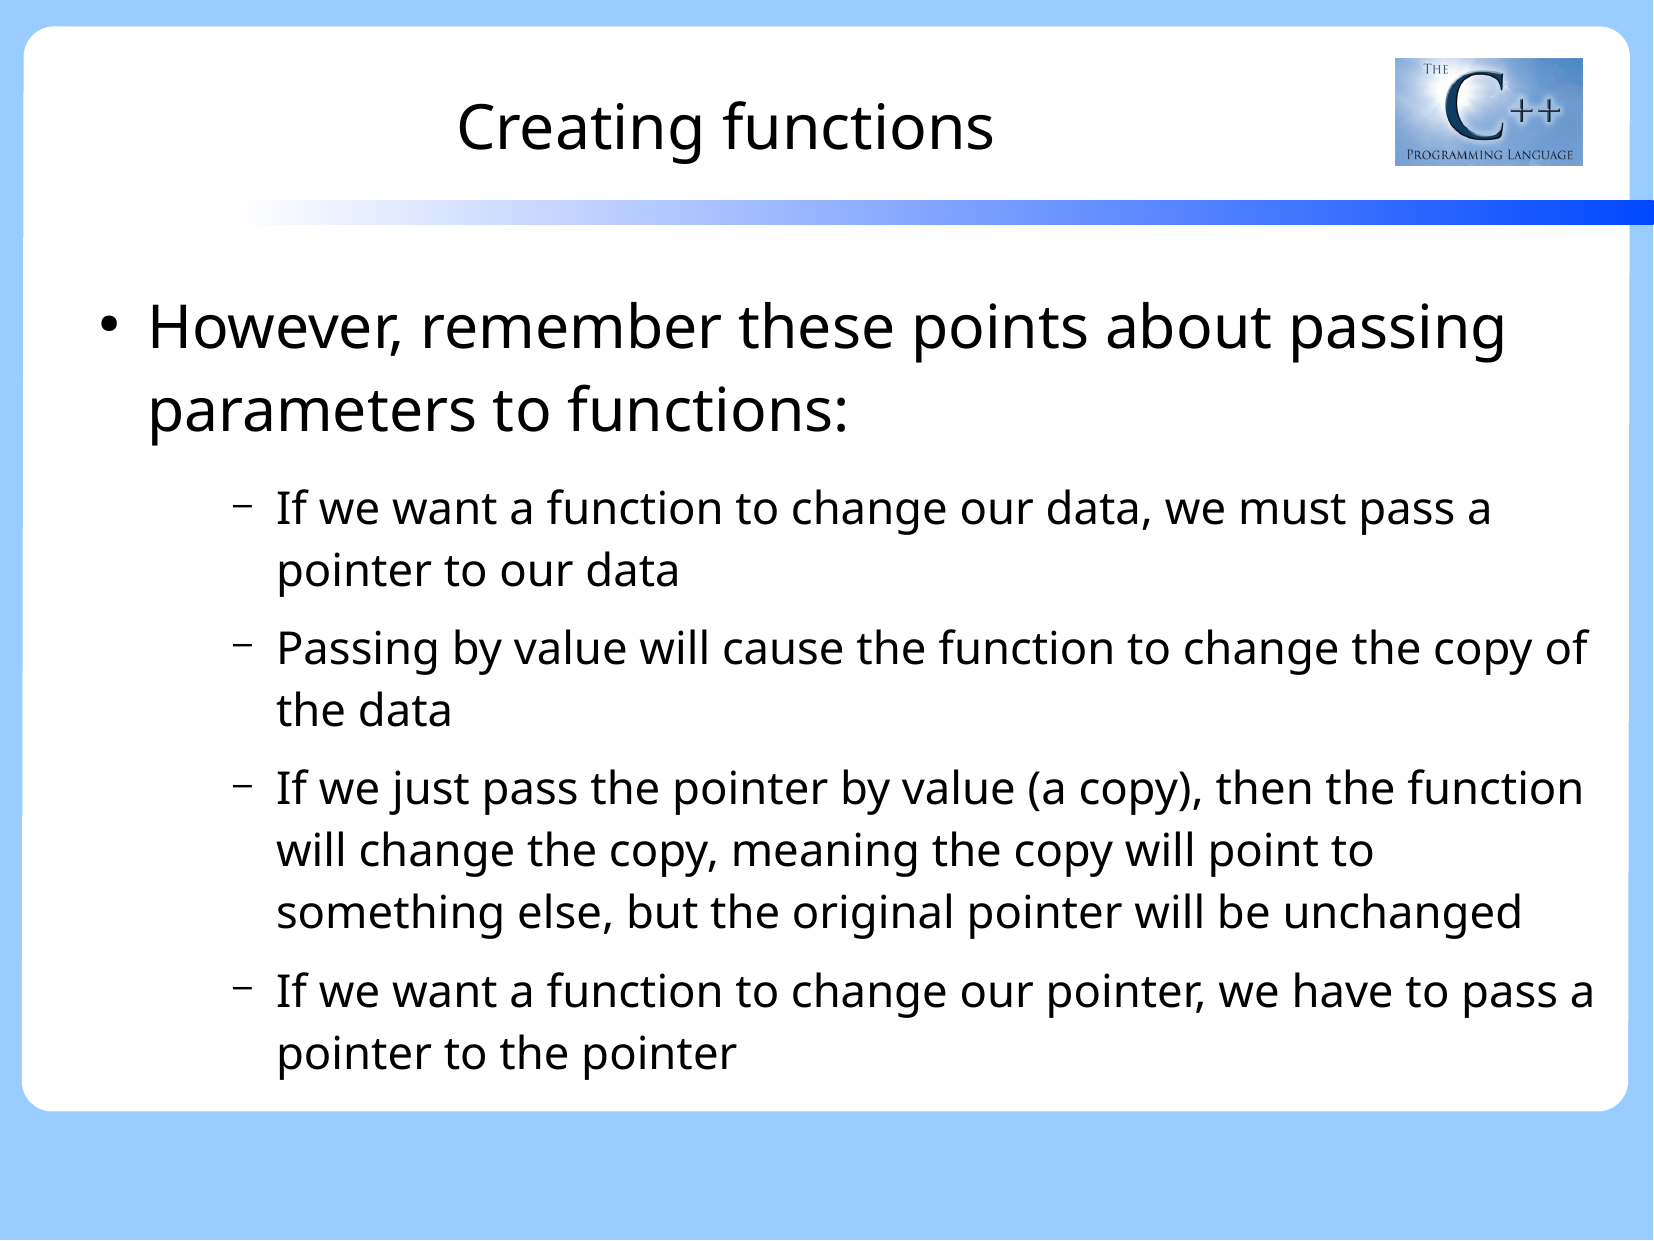

# Creating functions
However, remember these points about passing parameters to functions:
If we want a function to change our data, we must pass a pointer to our data
Passing by value will cause the function to change the copy of the data
If we just pass the pointer by value (a copy), then the function will change the copy, meaning the copy will point to something else, but the original pointer will be unchanged
If we want a function to change our pointer, we have to pass a pointer to the pointer